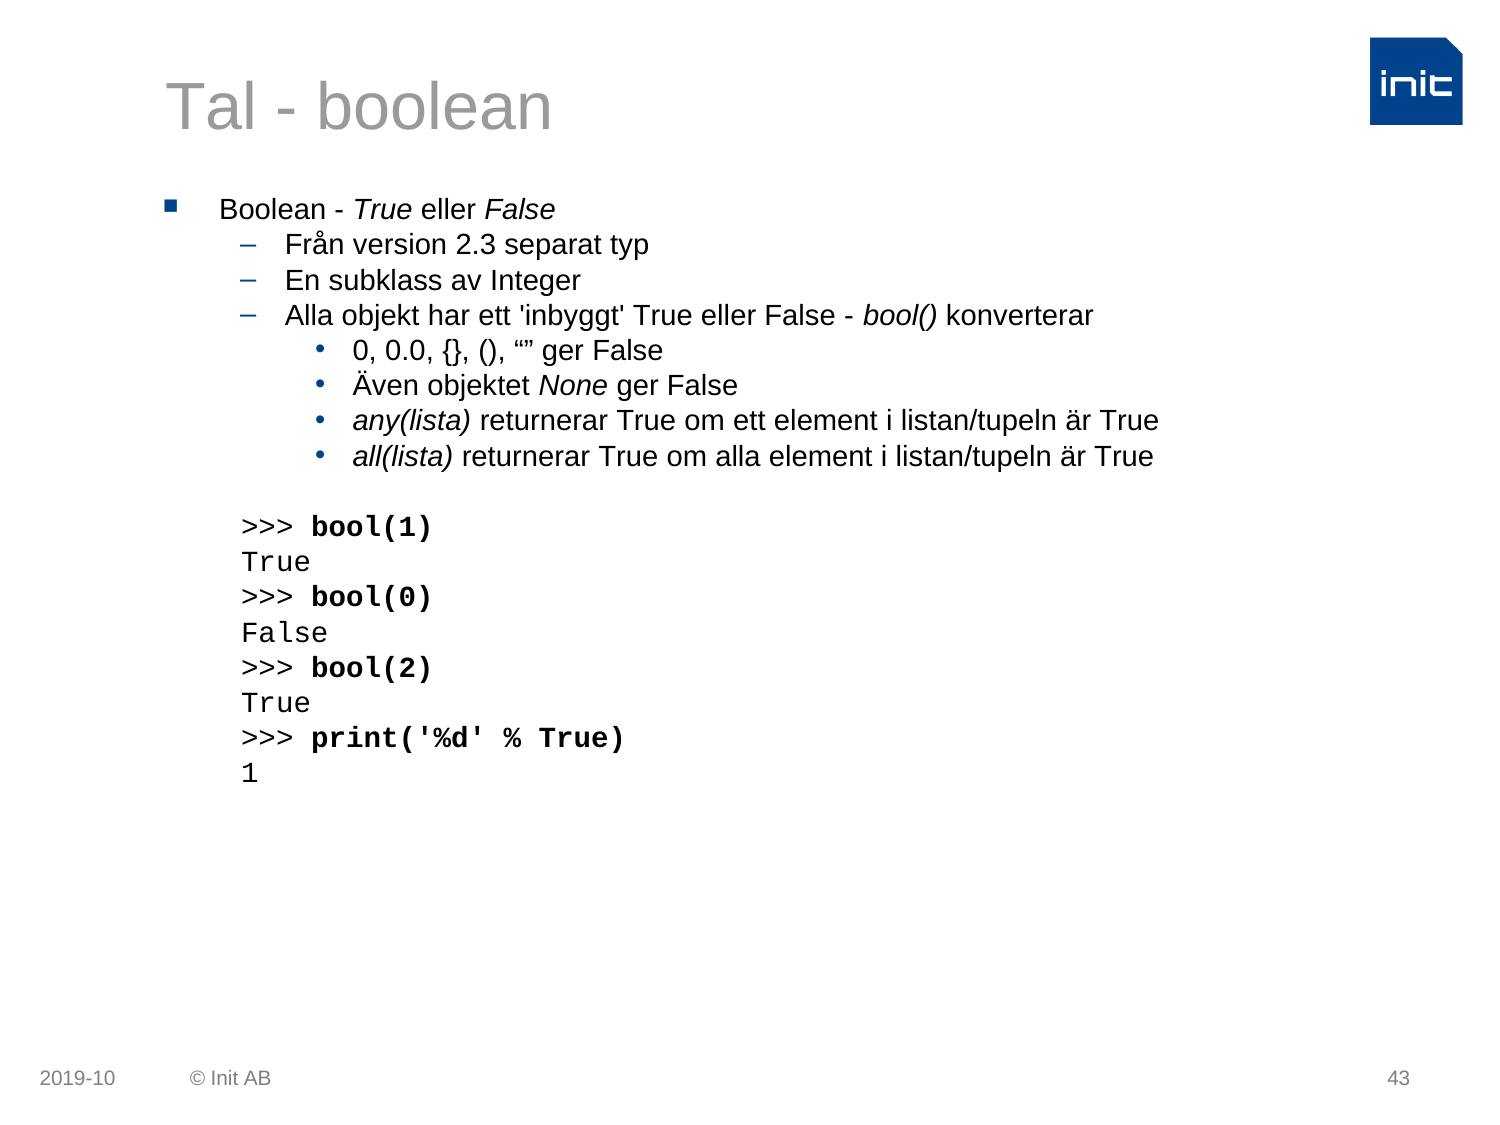

Tal - boolean
Boolean - True eller False
Från version 2.3 separat typ
En subklass av Integer
Alla objekt har ett 'inbyggt' True eller False - bool() konverterar
0, 0.0, {}, (), “” ger False
Även objektet None ger False
any(lista) returnerar True om ett element i listan/tupeln är True
all(lista) returnerar True om alla element i listan/tupeln är True
>>> bool(1)
True
>>> bool(0)
False
>>> bool(2)
True
>>> print('%d' % True)
1
2019-10
© Init AB